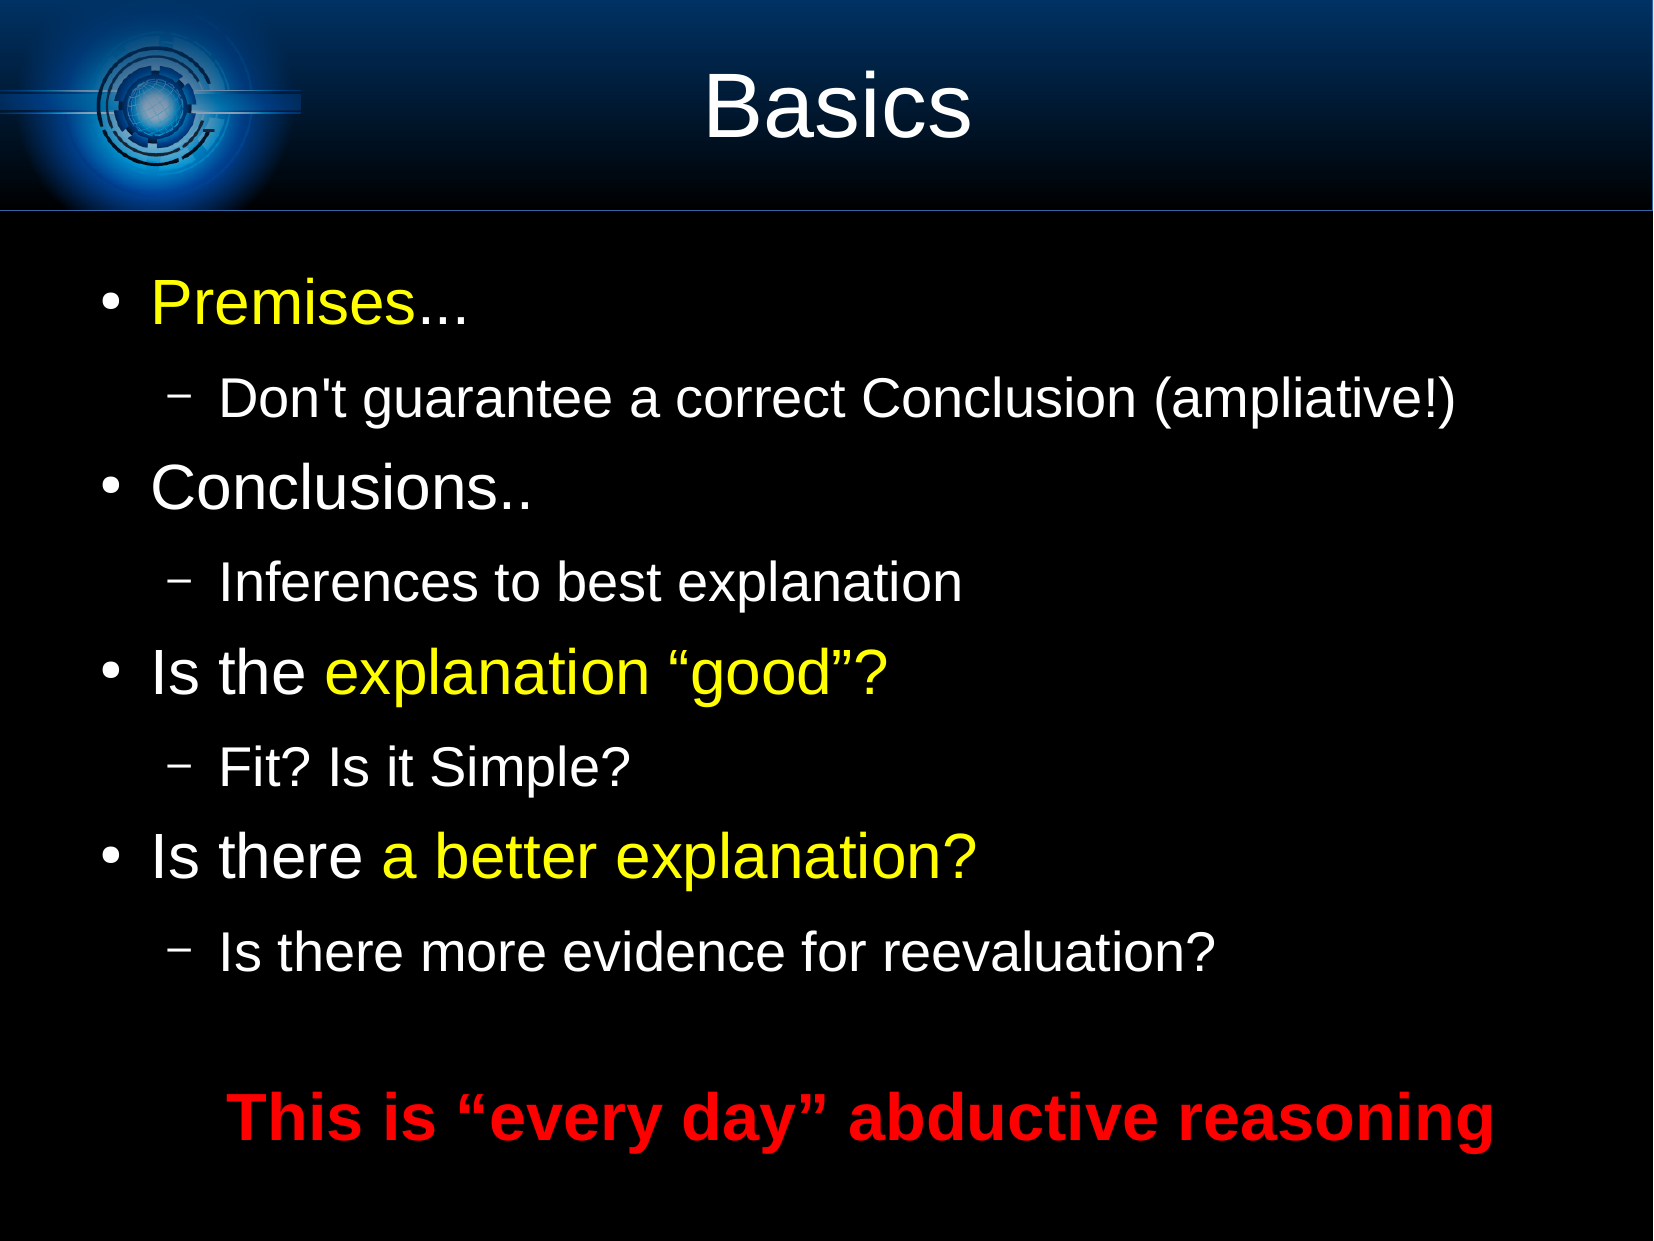

# Basics
Premises...
Don't guarantee a correct Conclusion (ampliative!)
Conclusions..
Inferences to best explanation
Is the explanation “good”?
Fit? Is it Simple?
Is there a better explanation?
Is there more evidence for reevaluation?
This is “every day” abductive reasoning